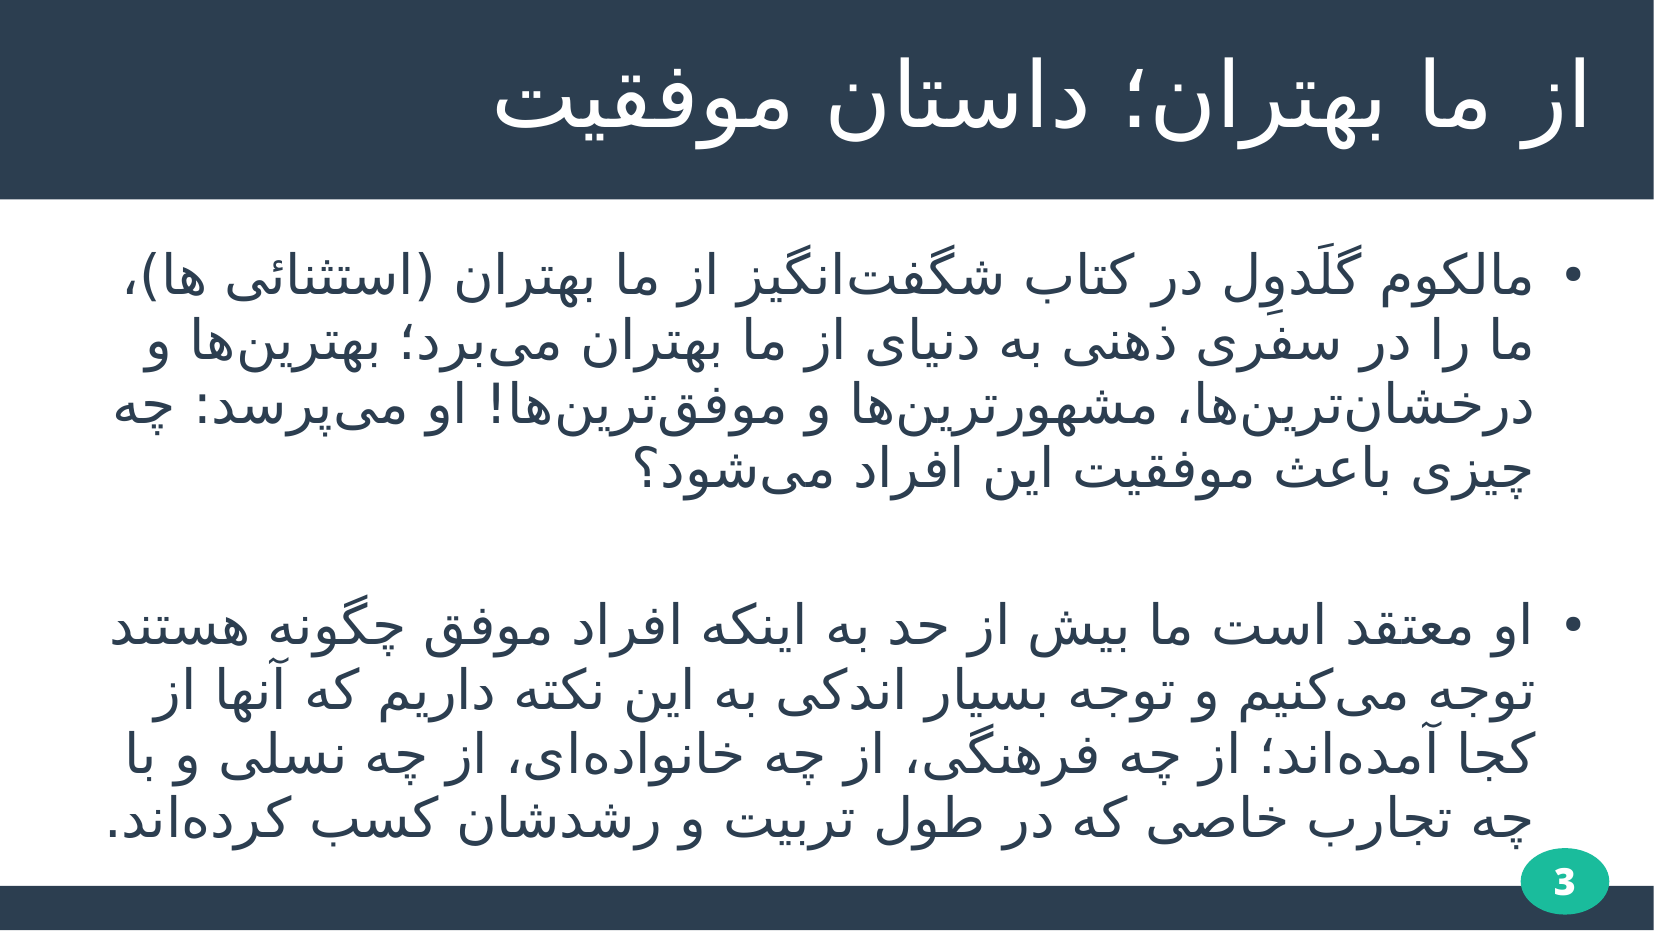

# از ما بهتران؛ داستان موفقیت
مالکوم گلَدوِل در کتاب شگفت‌انگیز از ما بهتران (استثنائی ها)، ما را در سفری ذهنی به دنیای از ما بهتران می‌برد؛ بهترین‌ها و درخشان‌ترین‌ها، مشهورترین‌ها و موفق‌ترین‌ها! او می‌پرسد: چه چیزی باعث موفقیت این افراد می‌شود؟
او معتقد است ما بیش از حد به اینکه افراد موفق چگونه هستند توجه می‌کنیم و توجه بسیار اندکی به این نکته داریم که آنها از کجا آمده‌اند؛ از چه فرهنگی، از چه خانواده‌ای، از چه نسلی و با چه تجارب خاصی که در طول تربیت و رشدشان کسب کرده‌اند.
3